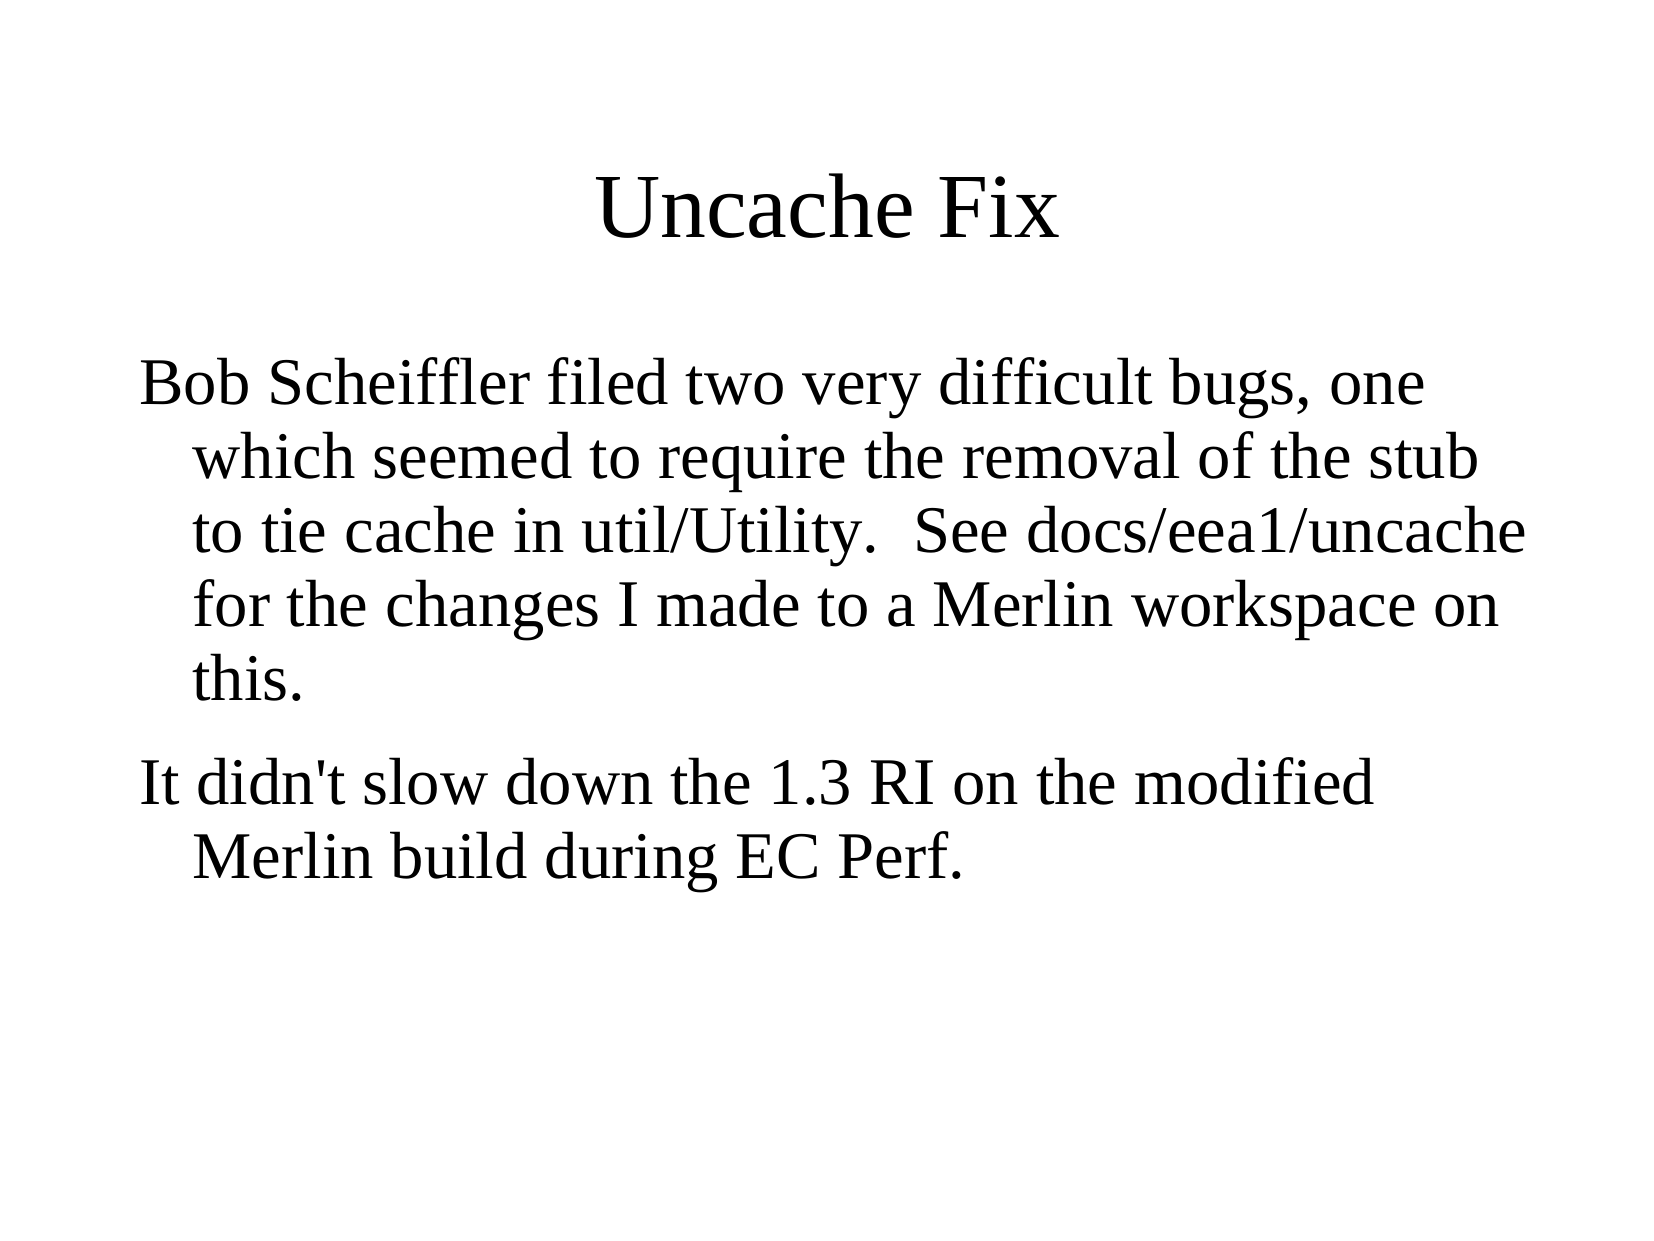

# Uncache Fix
Bob Scheiffler filed two very difficult bugs, one which seemed to require the removal of the stub to tie cache in util/Utility. See docs/eea1/uncache for the changes I made to a Merlin workspace on this.
It didn't slow down the 1.3 RI on the modified Merlin build during EC Perf.